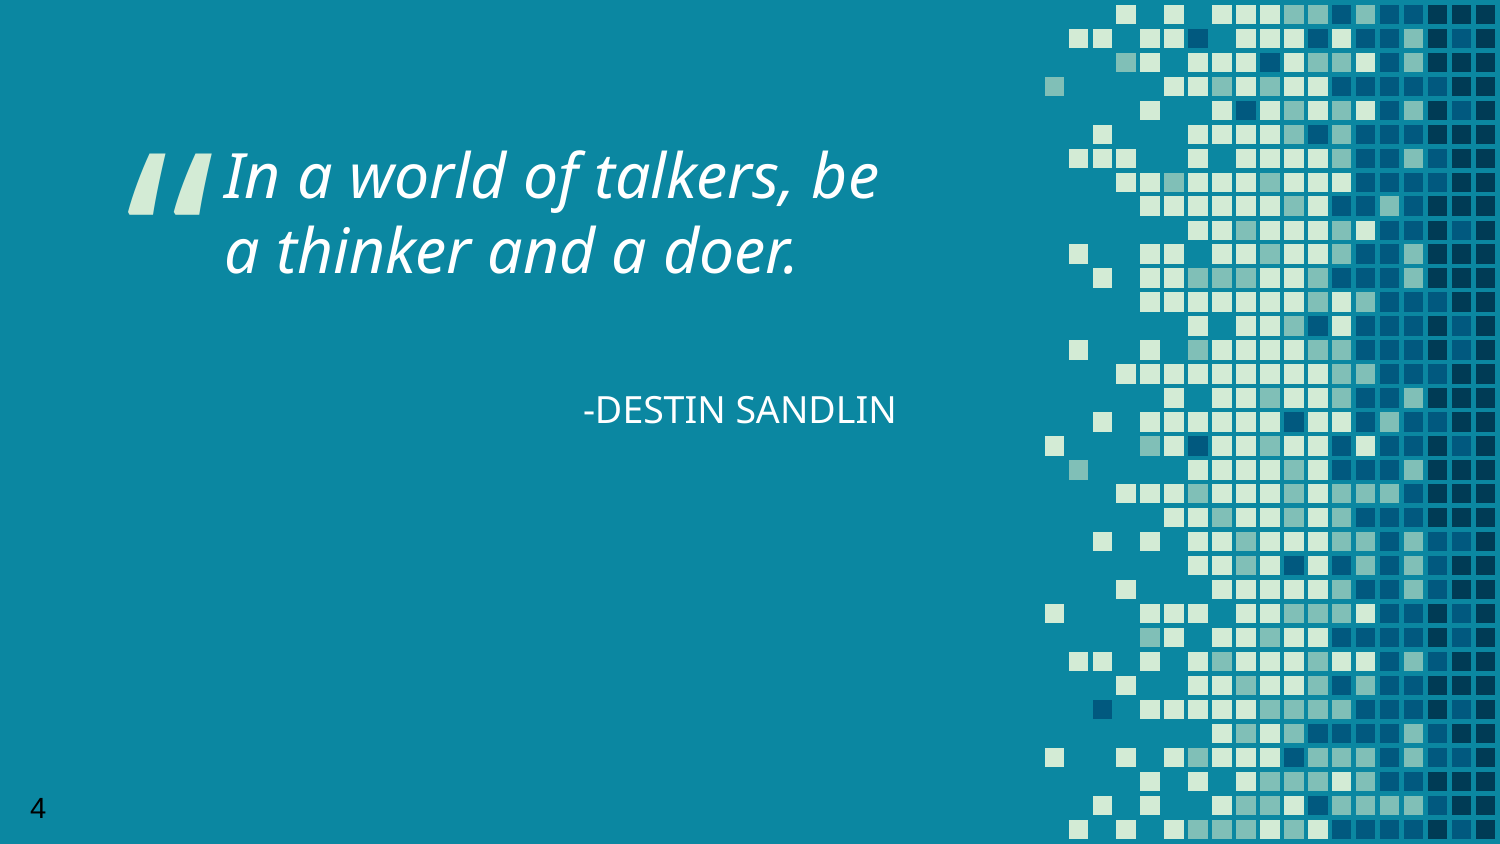

# In a world of talkers, be a thinker and a doer.
			-DESTIN SANDLIN